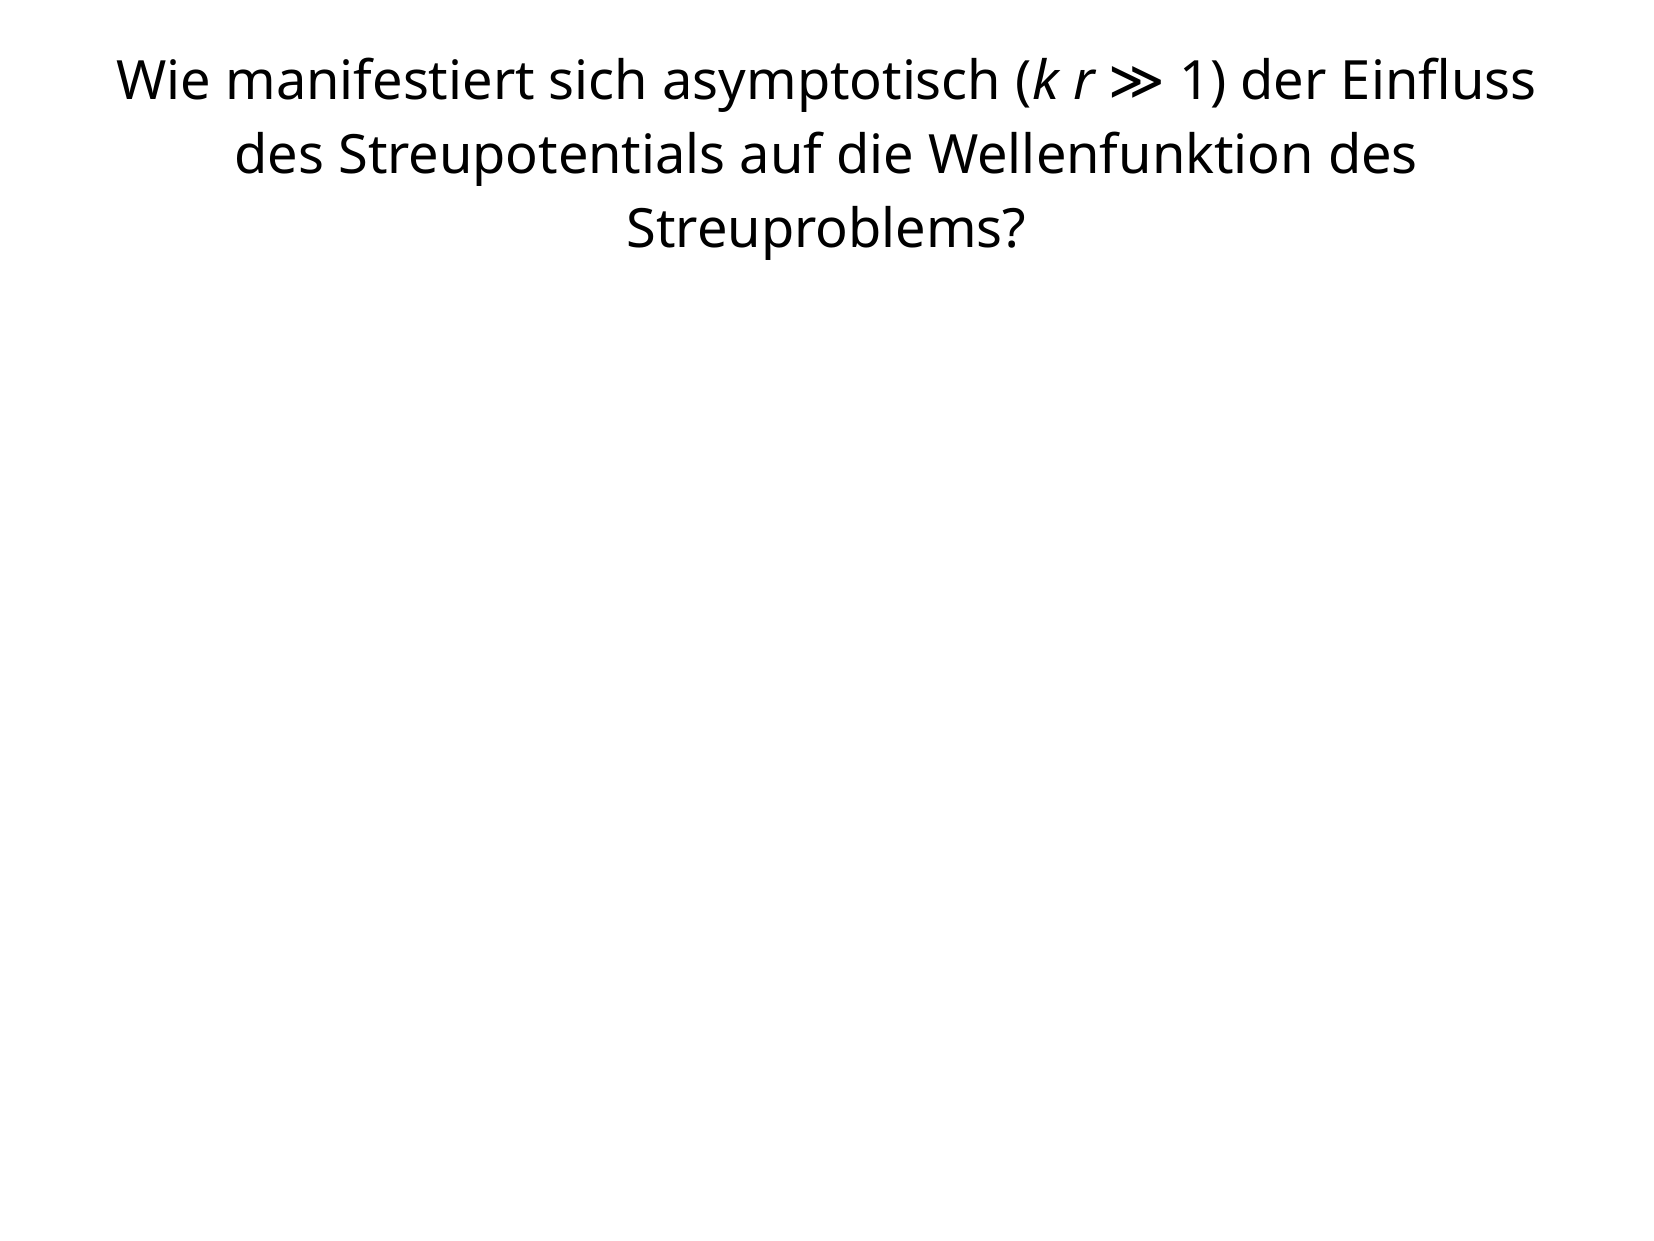

# Wie manifestiert sich asymptotisch (k r ≫ 1) der Einfluss des Streupotentials auf die Wellenfunktion des Streuproblems?